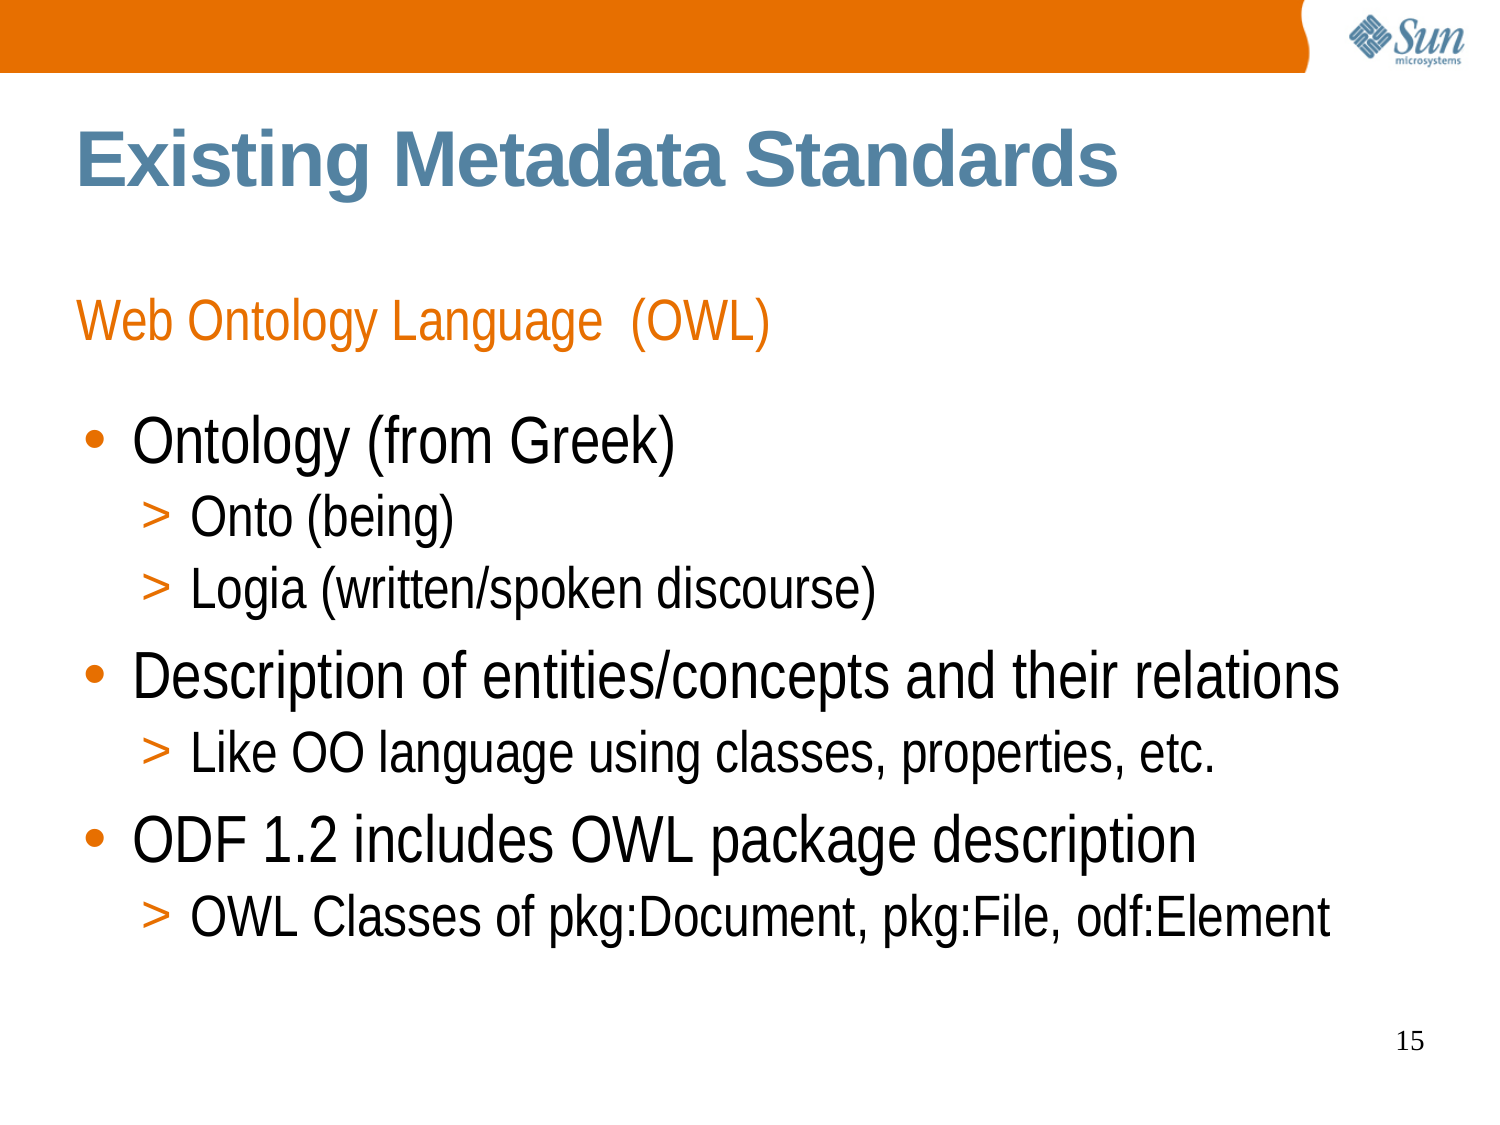

# Existing Metadata Standards
Web Ontology Language (OWL)
Ontology (from Greek)
Onto (being)
Logia (written/spoken discourse)
Description of entities/concepts and their relations
Like OO language using classes, properties, etc.
ODF 1.2 includes OWL package description
OWL Classes of pkg:Document, pkg:File, odf:Element
15